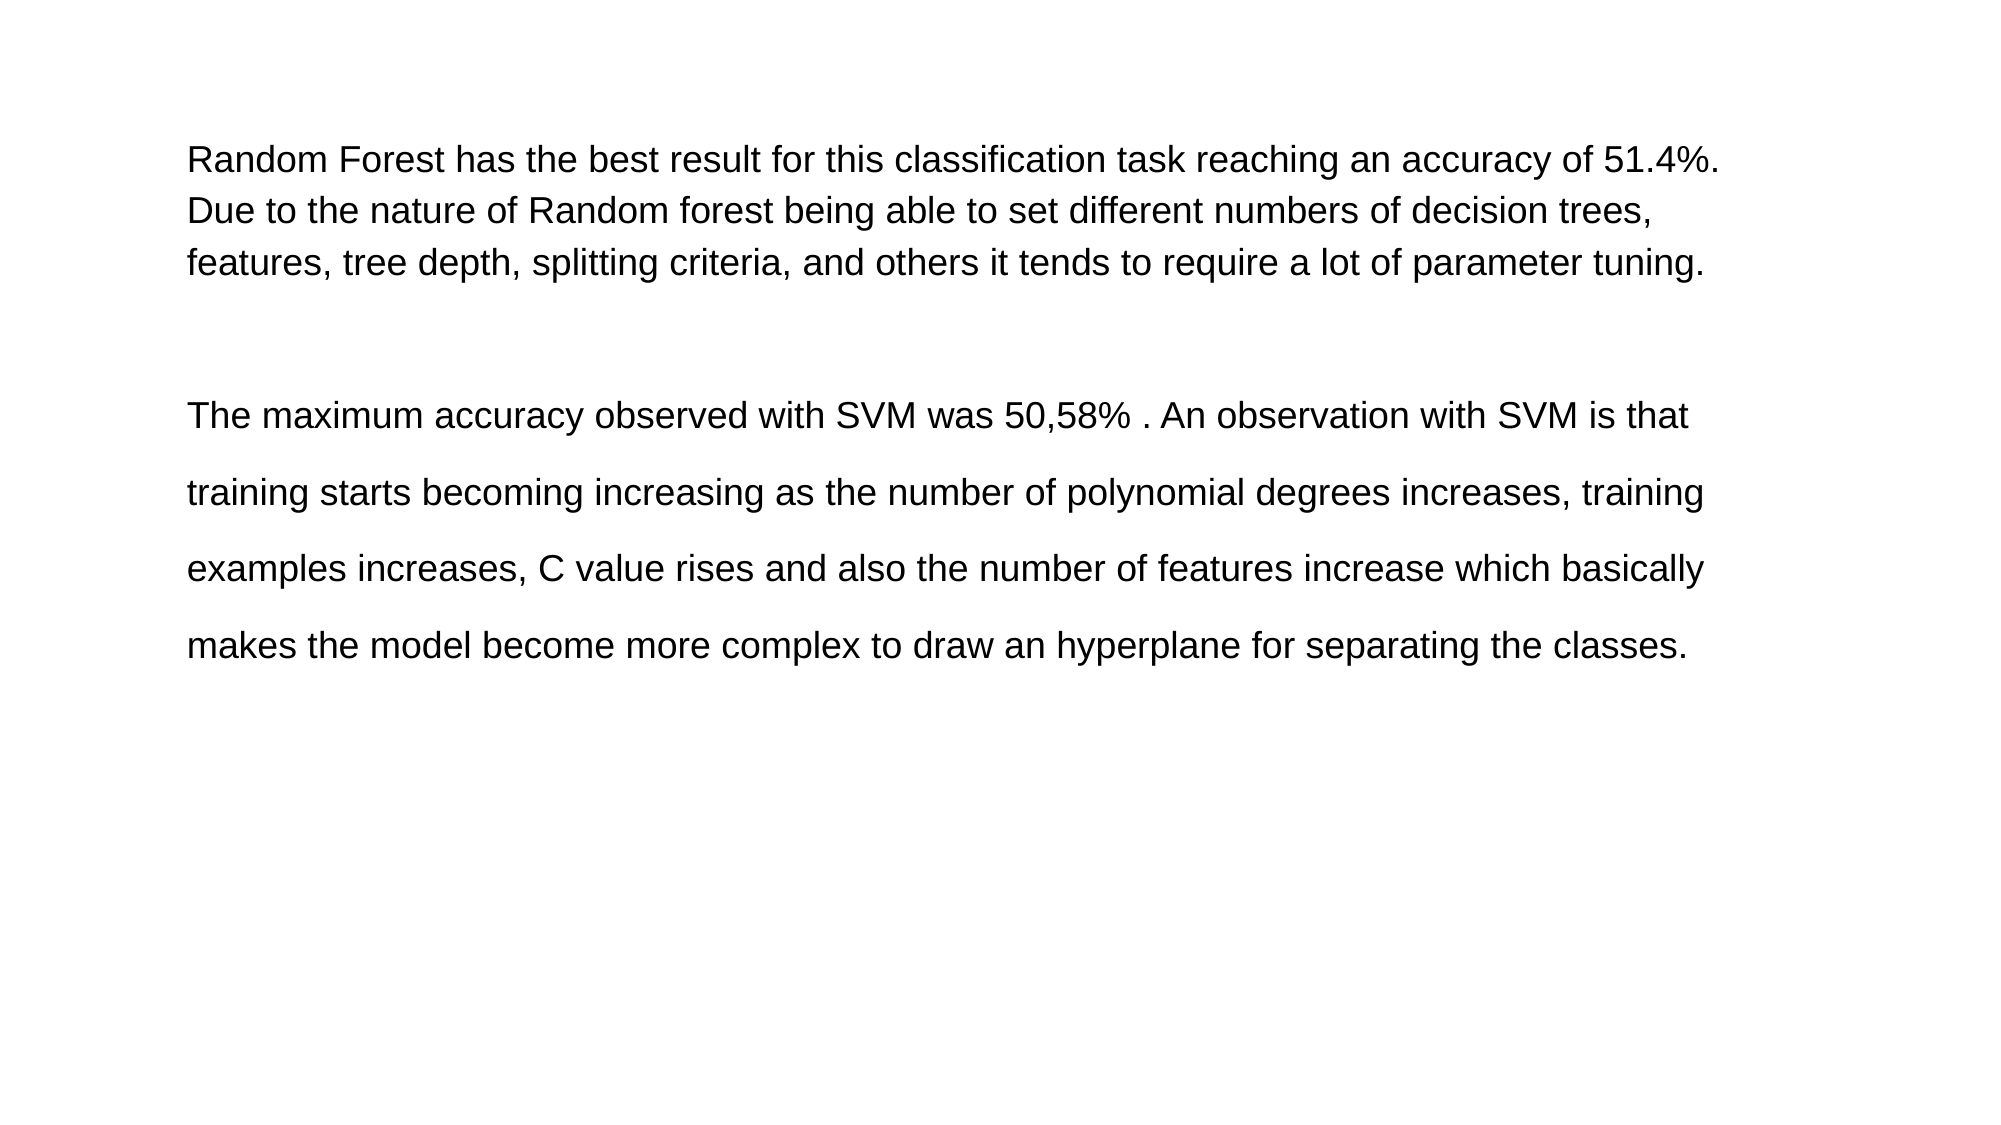

Random Forest has the best result for this classification task reaching an accuracy of 51.4%. Due to the nature of Random forest being able to set different numbers of decision trees, features, tree depth, splitting criteria, and others it tends to require a lot of parameter tuning.
The maximum accuracy observed with SVM was 50,58% . An observation with SVM is that training starts becoming increasing as the number of polynomial degrees increases, training examples increases, C value rises and also the number of features increase which basically makes the model become more complex to draw an hyperplane for separating the classes.